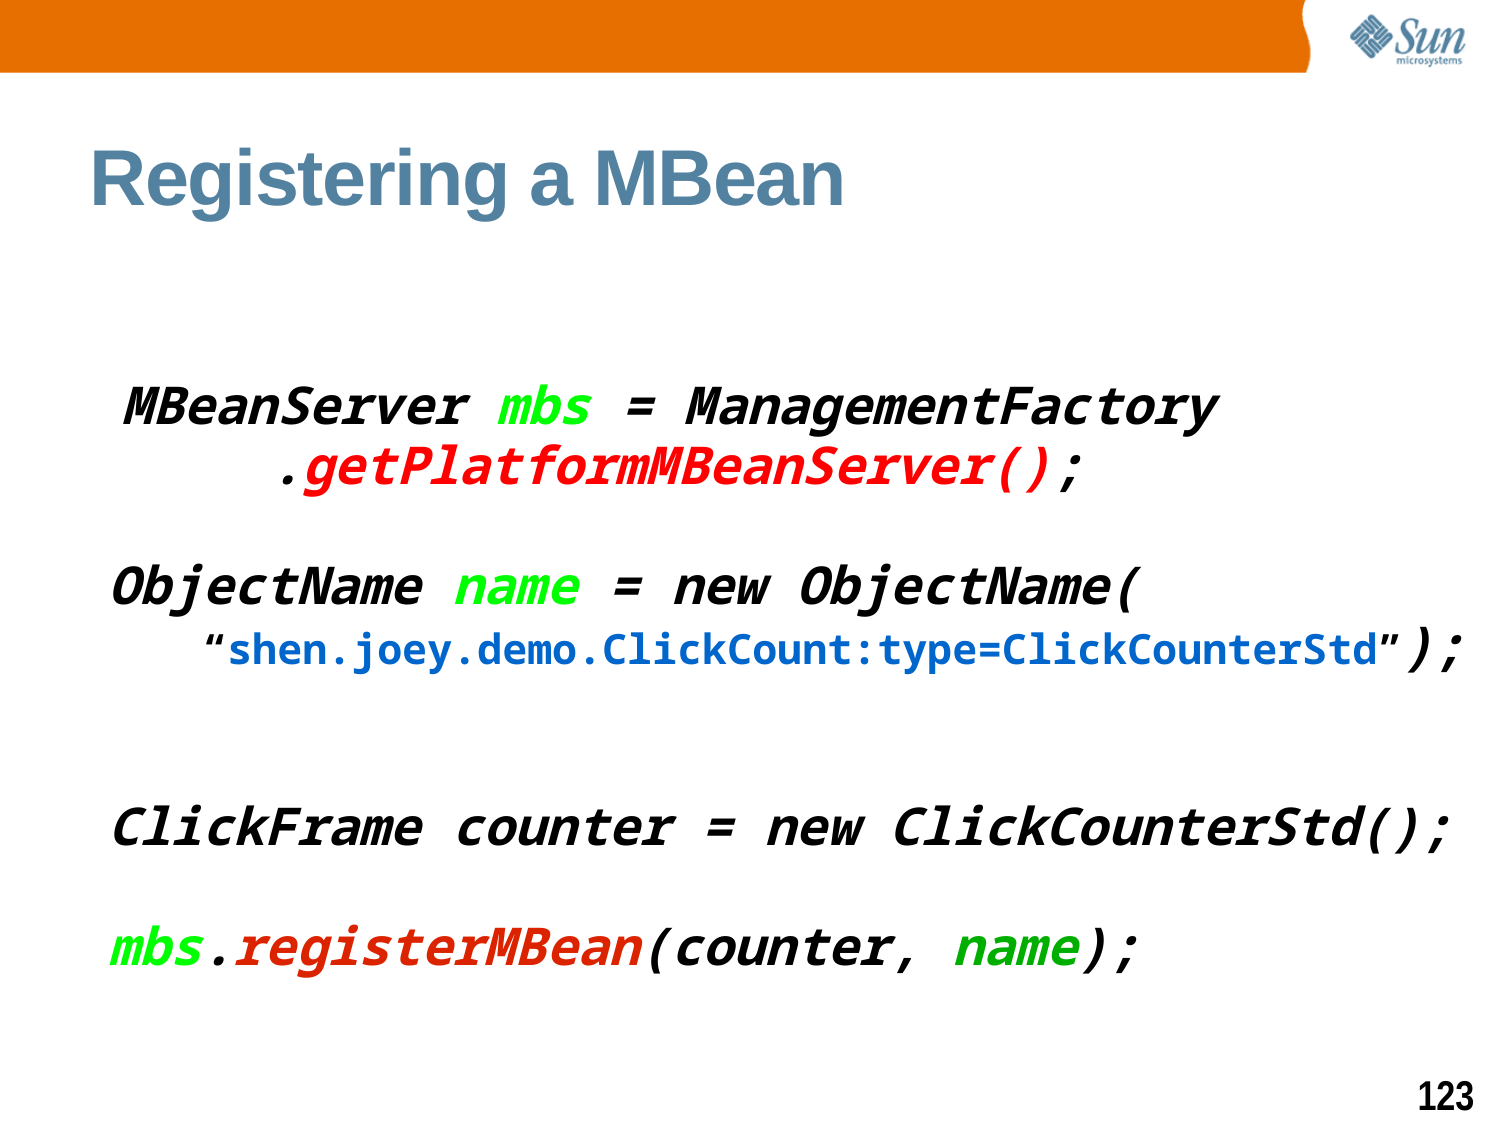

# Registering a MBean
	MBeanServer mbs = ManagementFactory
 			.getPlatformMBeanServer();
 ObjectName name = new ObjectName(
 “shen.joey.demo.ClickCount:type=ClickCounterStd”);
 ClickFrame counter = new ClickCounterStd();
 mbs.registerMBean(counter, name);